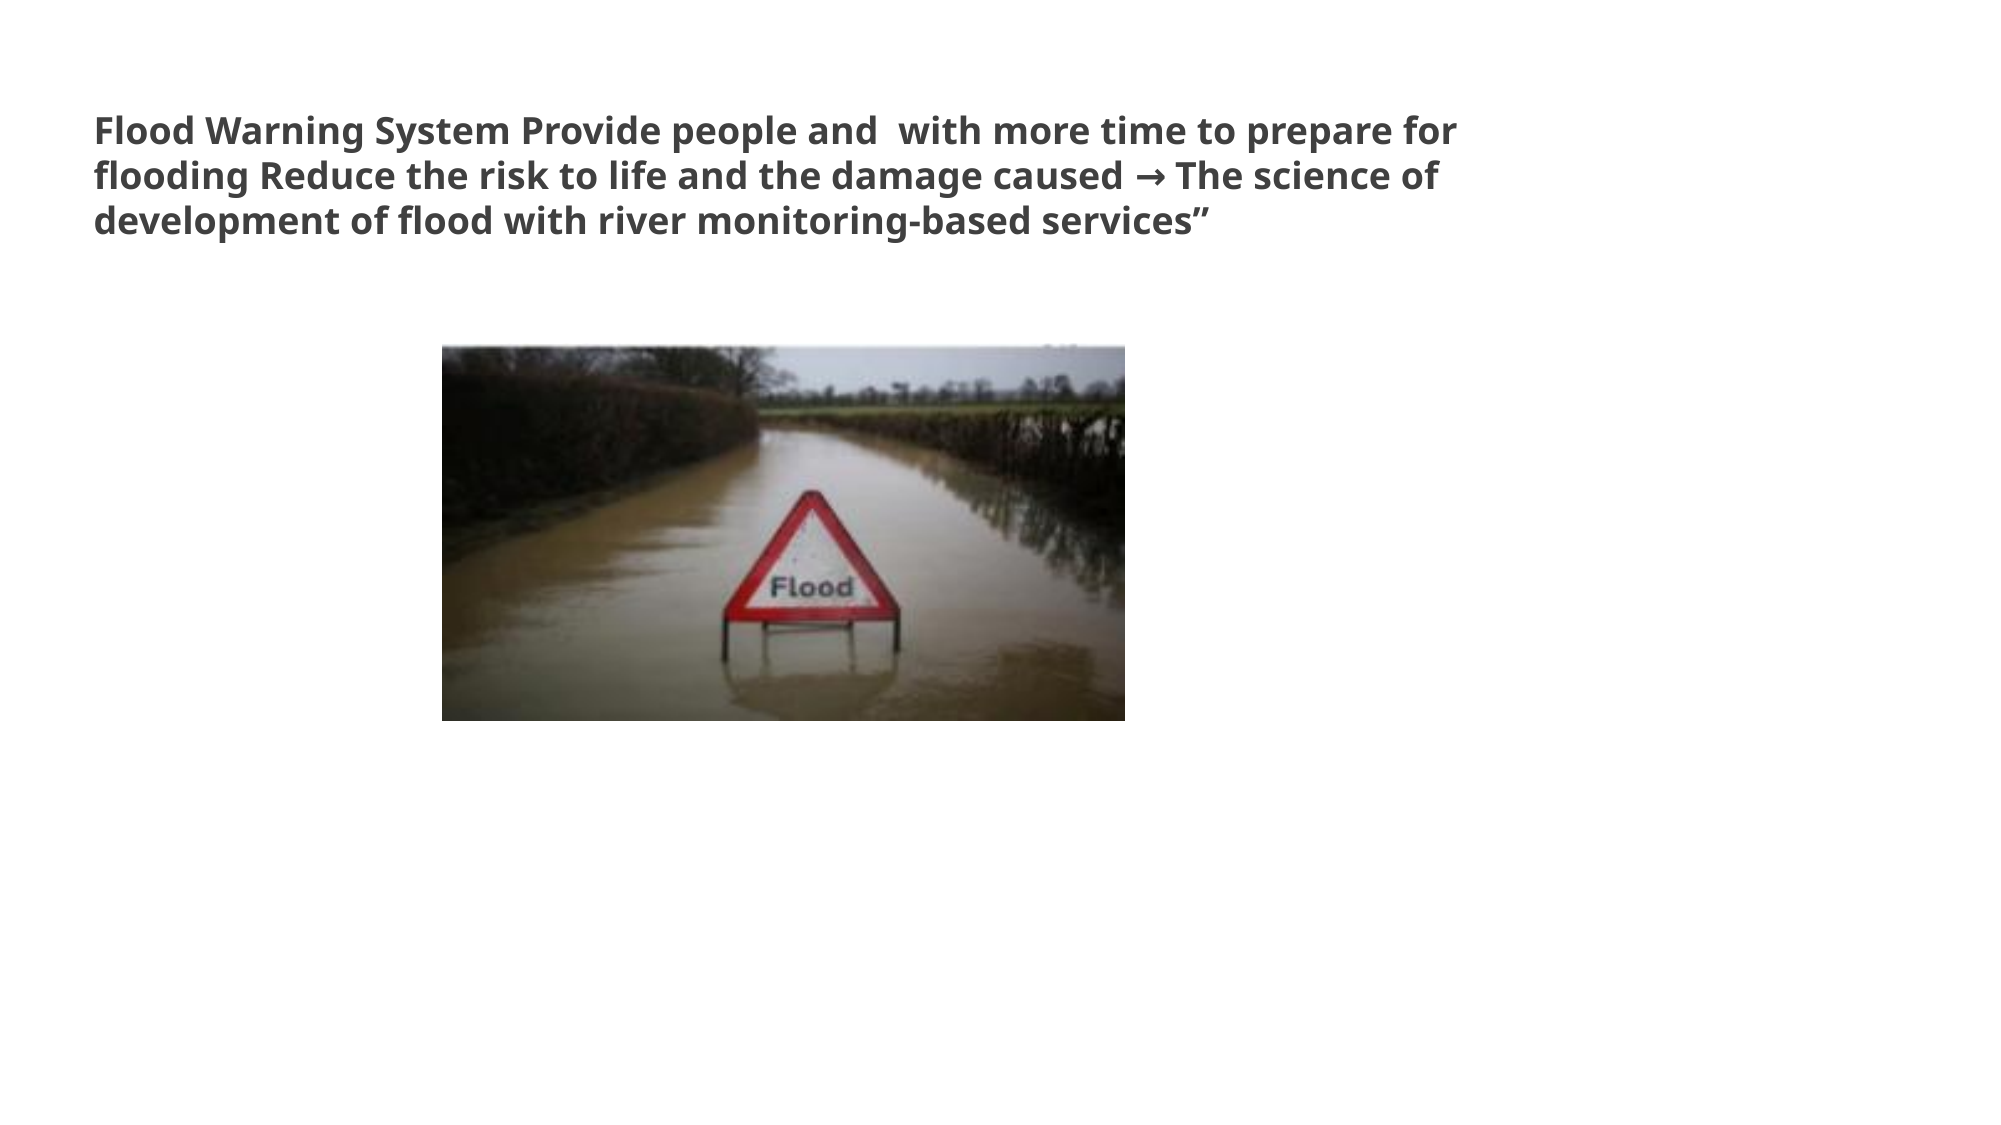

Flood Warning System Provide people and with more time to prepare for flooding Reduce the risk to life and the damage caused → The science of development of flood with river monitoring-based services”
#